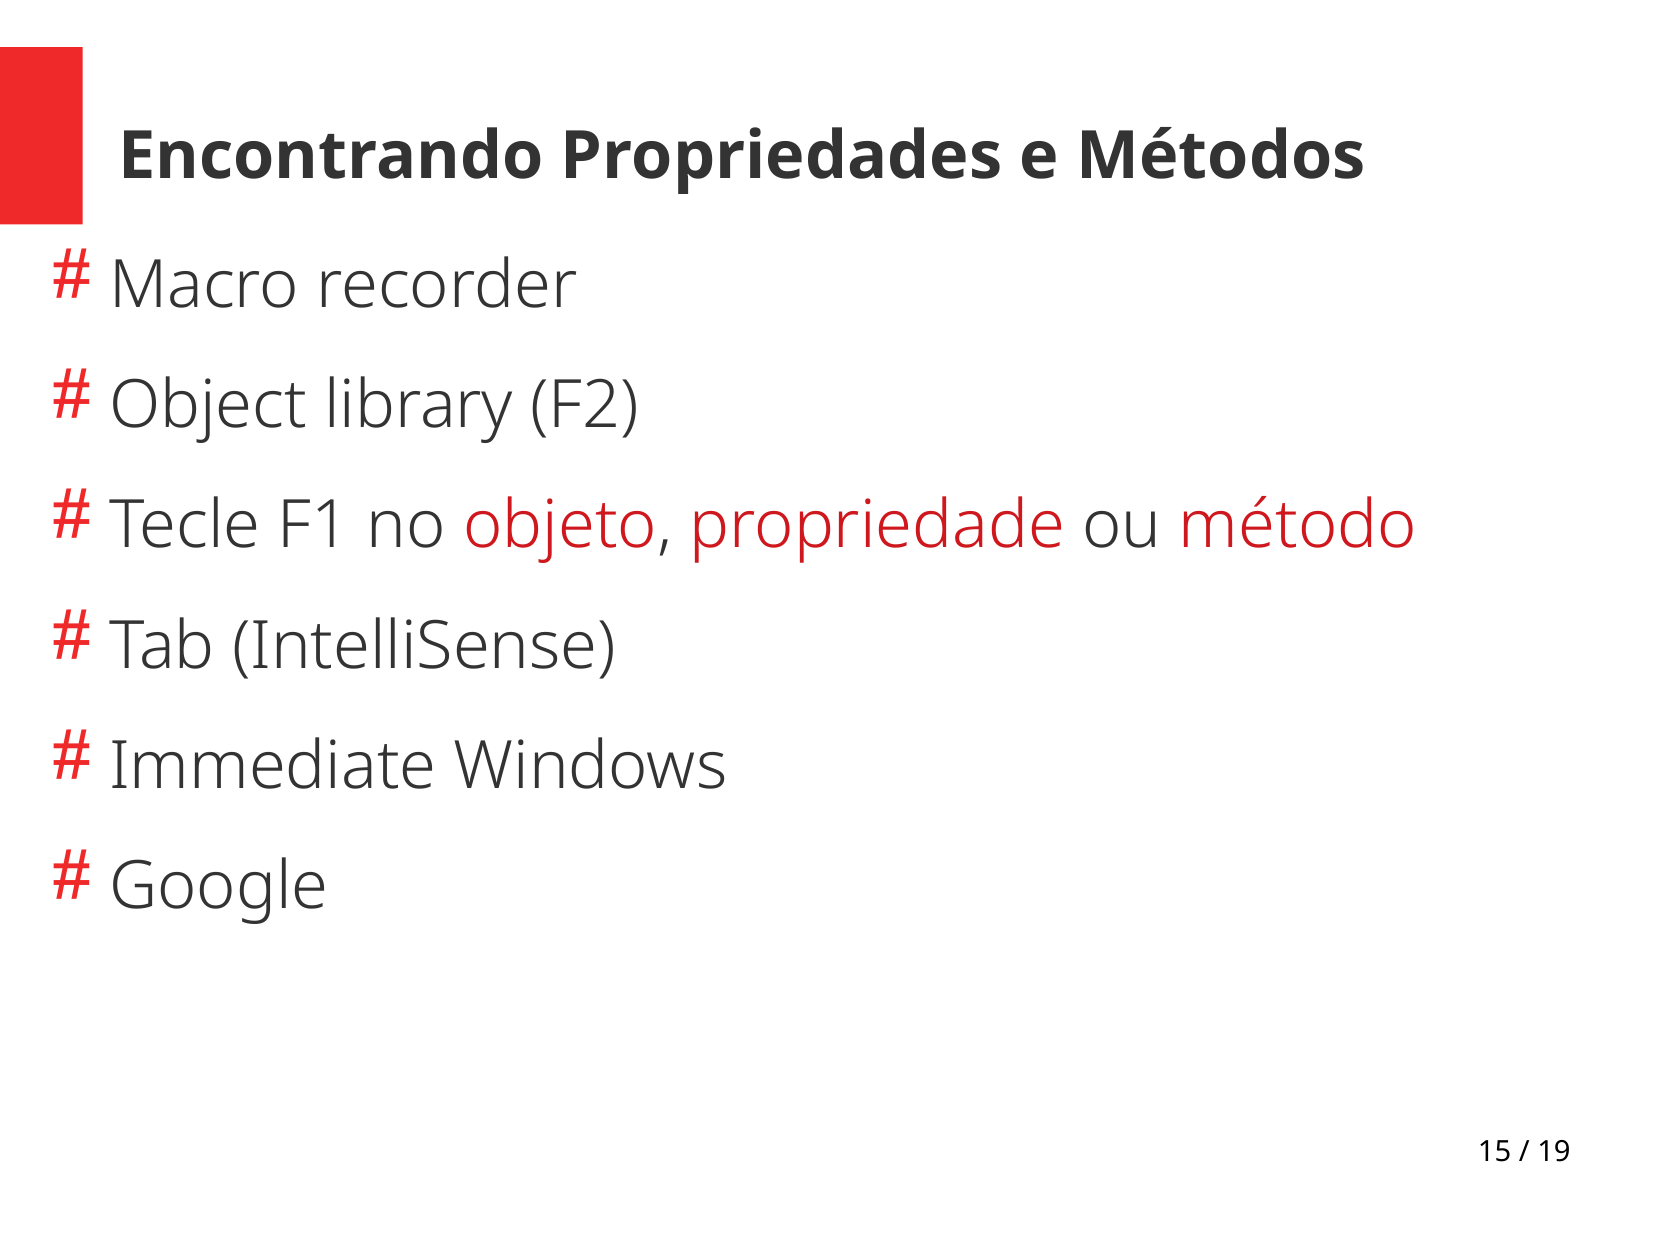

# Encontrando Propriedades e Métodos
Macro recorder
Object library (F2)
Tecle F1 no objeto, propriedade ou método
Tab (IntelliSense)
Immediate Windows
Google
15